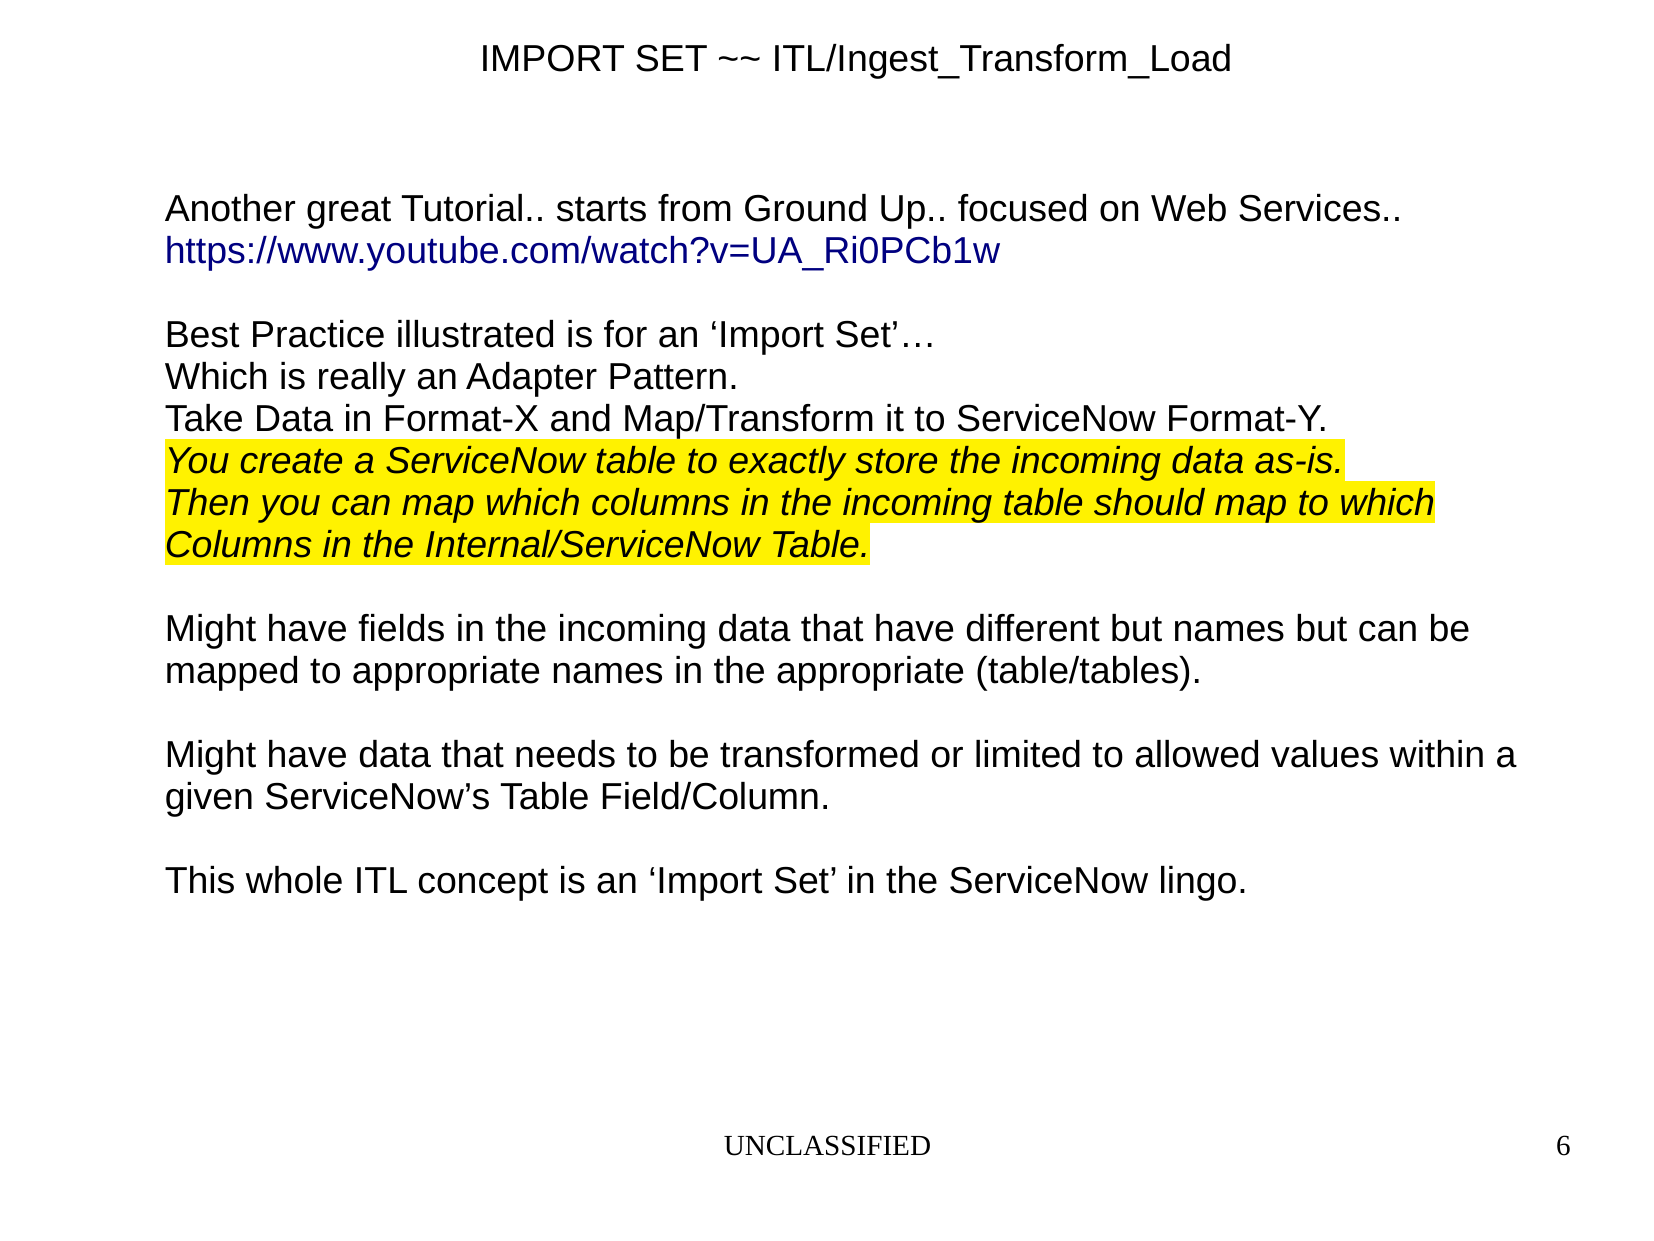

IMPORT SET ~~ ITL/Ingest_Transform_Load
Another great Tutorial.. starts from Ground Up.. focused on Web Services..
https://www.youtube.com/watch?v=UA_Ri0PCb1w
Best Practice illustrated is for an ‘Import Set’…
Which is really an Adapter Pattern.
Take Data in Format-X and Map/Transform it to ServiceNow Format-Y.
You create a ServiceNow table to exactly store the incoming data as-is.
Then you can map which columns in the incoming table should map to which
Columns in the Internal/ServiceNow Table.
Might have fields in the incoming data that have different but names but can be mapped to appropriate names in the appropriate (table/tables).
Might have data that needs to be transformed or limited to allowed values within a given ServiceNow’s Table Field/Column.
This whole ITL concept is an ‘Import Set’ in the ServiceNow lingo.
UNCLASSIFIED
6